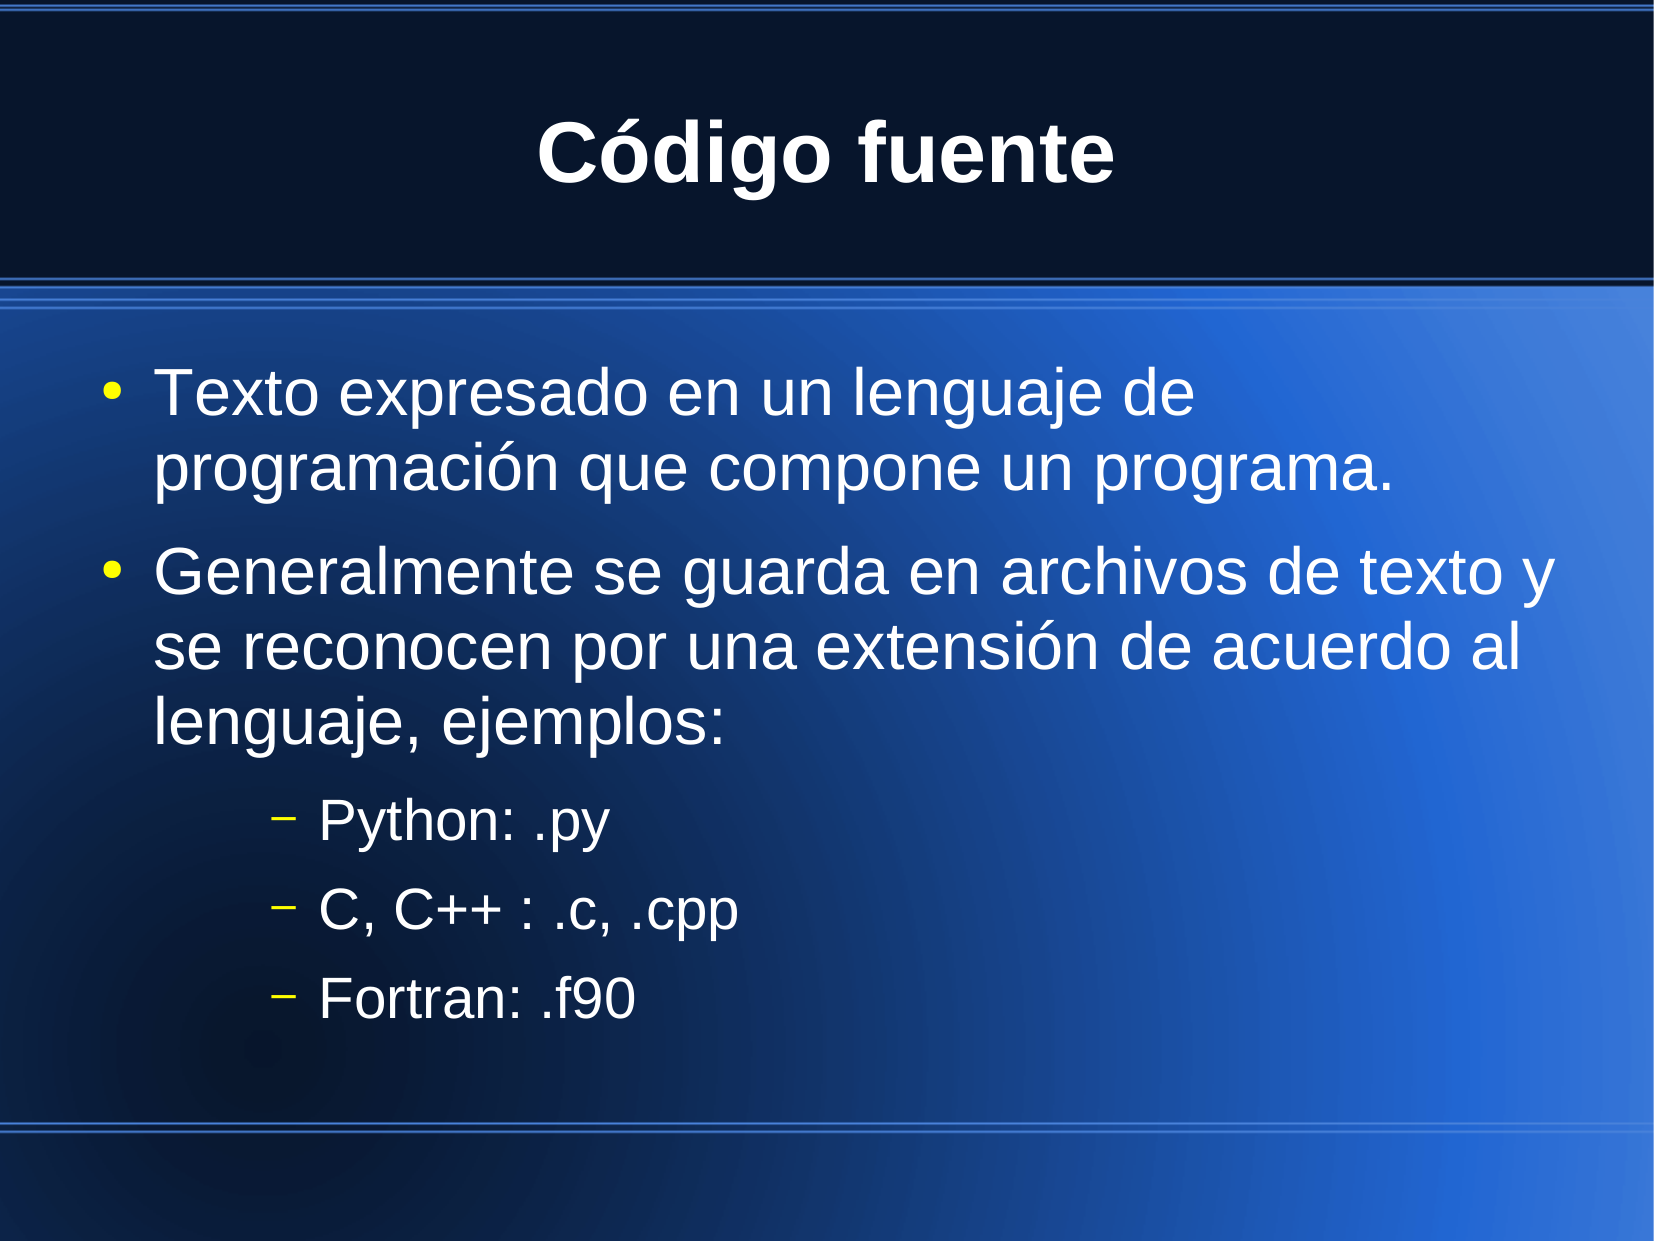

# Código fuente
Texto expresado en un lenguaje de programación que compone un programa.
Generalmente se guarda en archivos de texto y se reconocen por una extensión de acuerdo al lenguaje, ejemplos:
Python: .py
C, C++ : .c, .cpp
Fortran: .f90